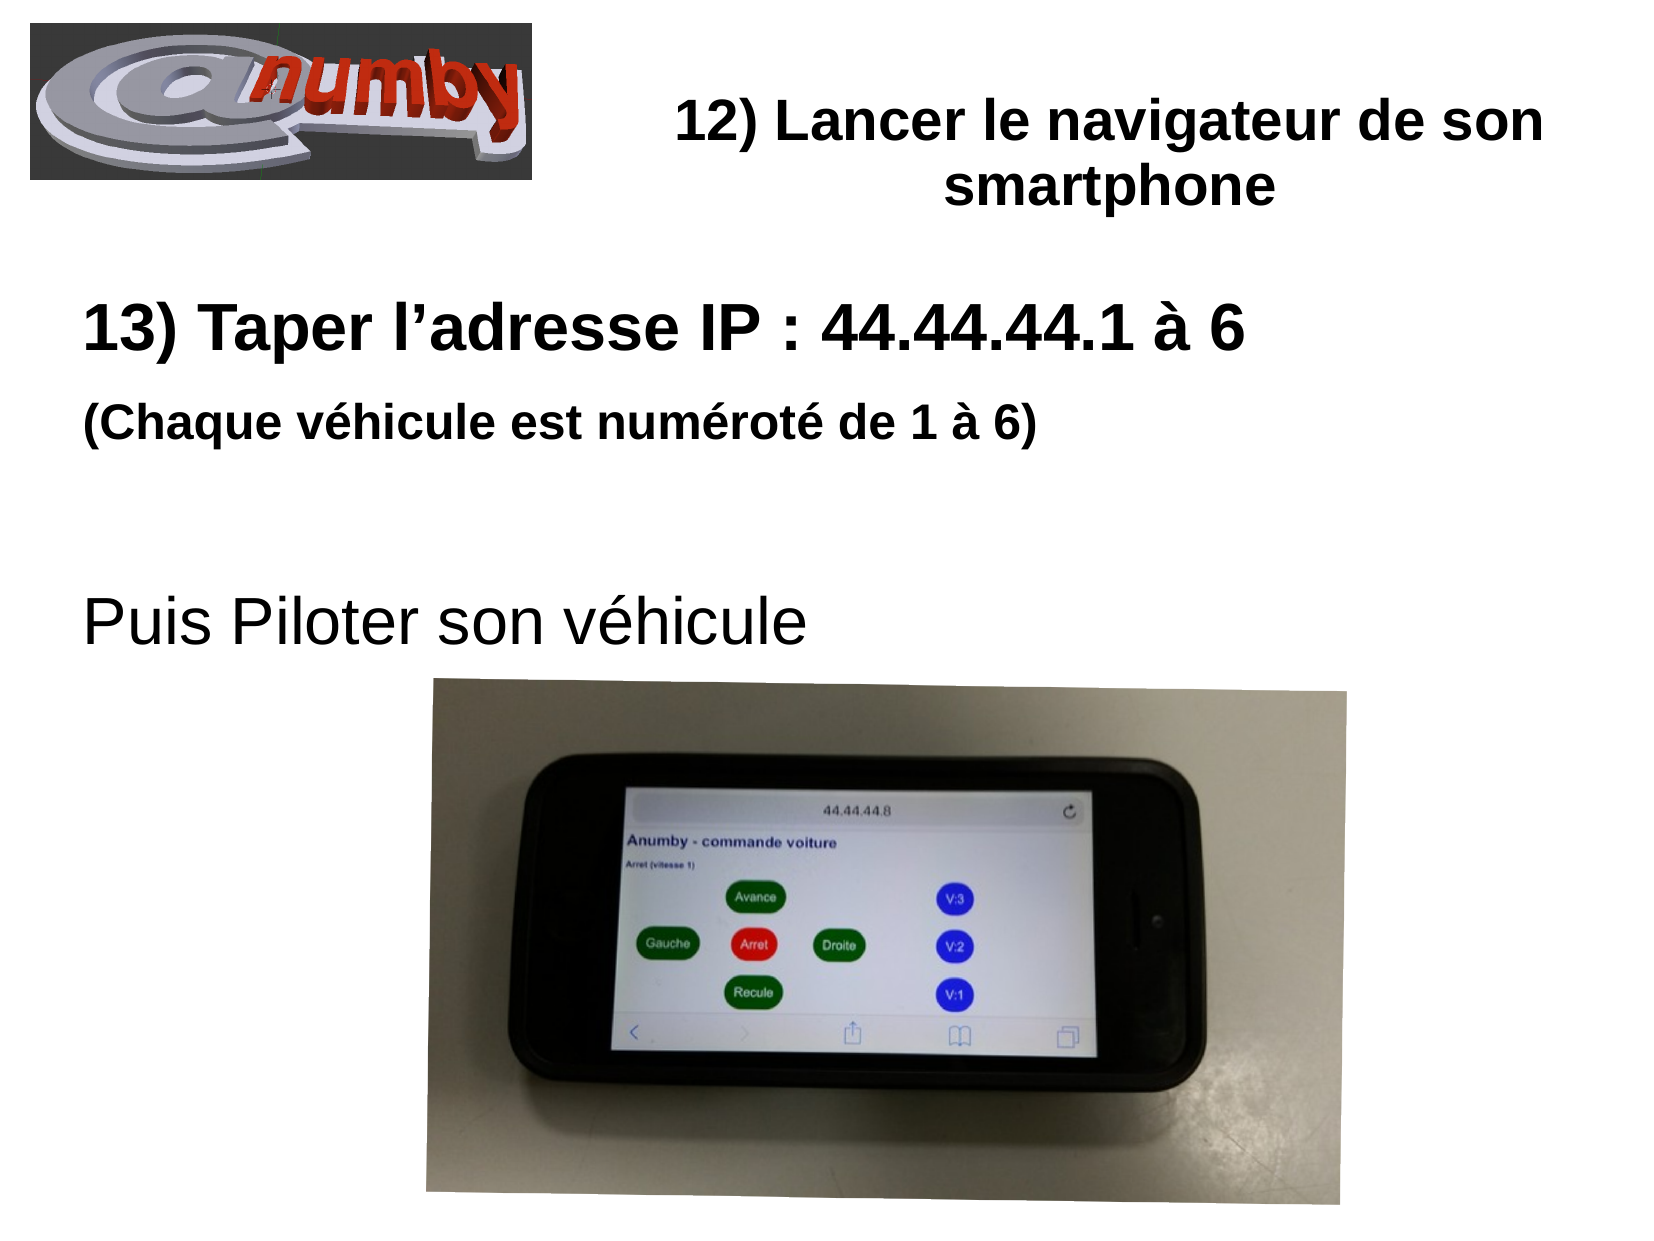

# 12) Lancer le navigateur de son smartphone
13) Taper l’adresse IP : 44.44.44.1 à 6
(Chaque véhicule est numéroté de 1 à 6)
Puis Piloter son véhicule